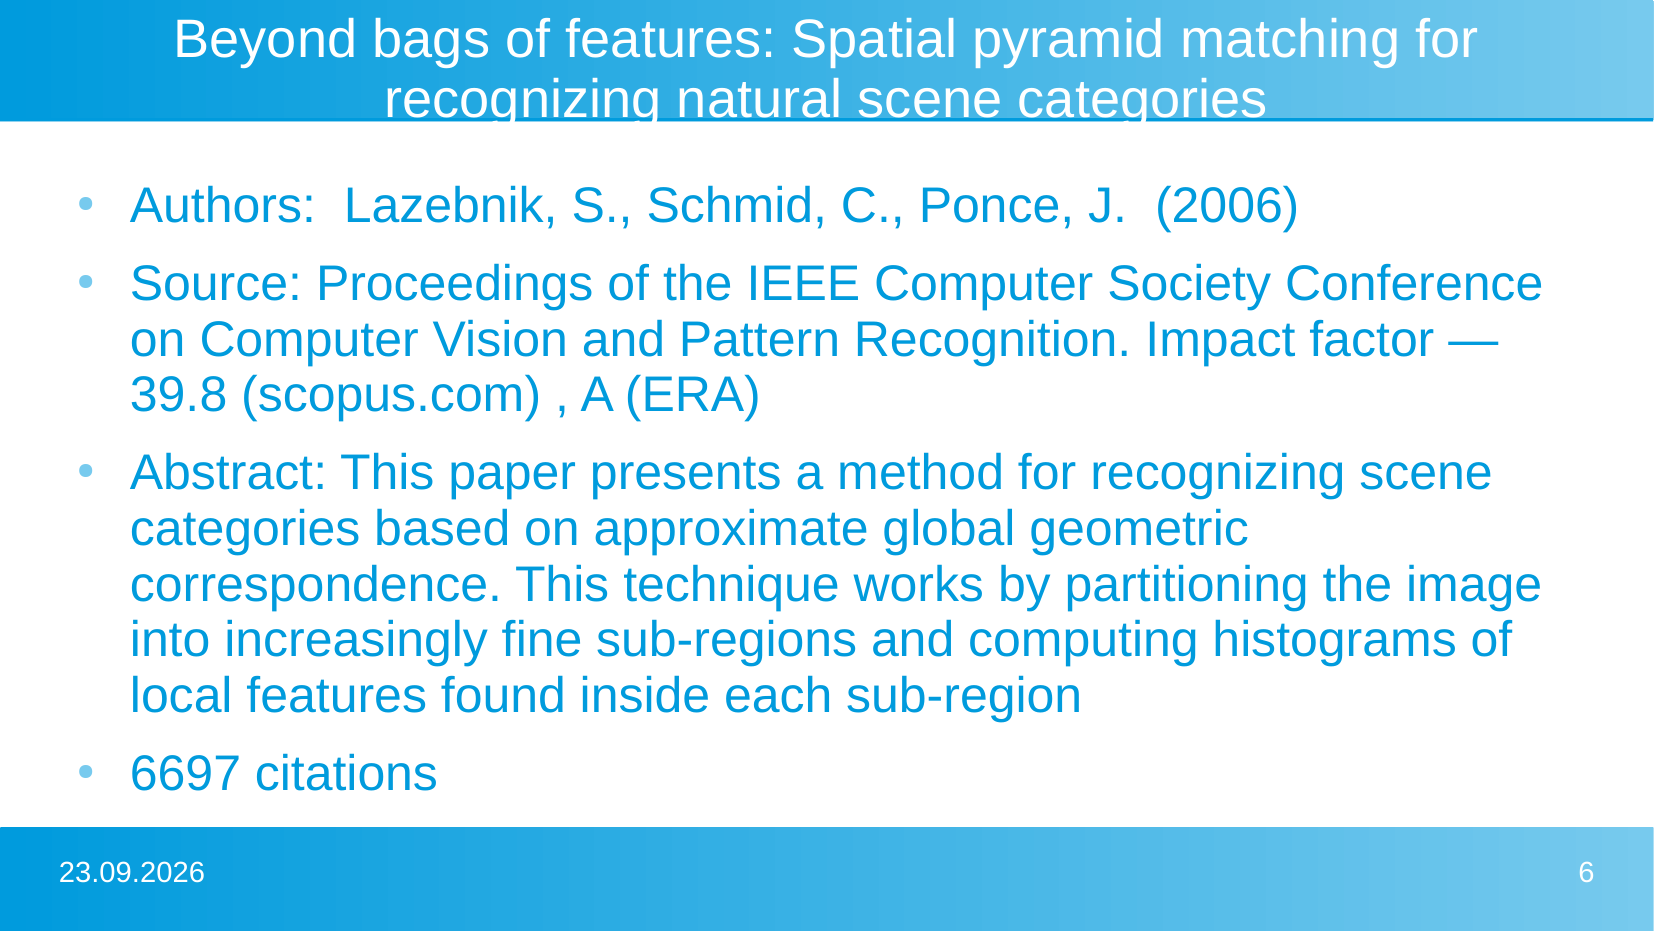

# Beyond bags of features: Spatial pyramid matching for recognizing natural scene categories
Authors: Lazebnik, S., Schmid, C., Ponce, J. (2006)
Source: Proceedings of the IEEE Computer Society Conference on Computer Vision and Pattern Recognition. Impact factor — 39.8 (scopus.com) , A (ERA)
Abstract: This paper presents a method for recognizing scene categories based on approximate global geometric correspondence. This technique works by partitioning the image into increasingly fine sub-regions and computing histograms of local features found inside each sub-region
6697 citations
6